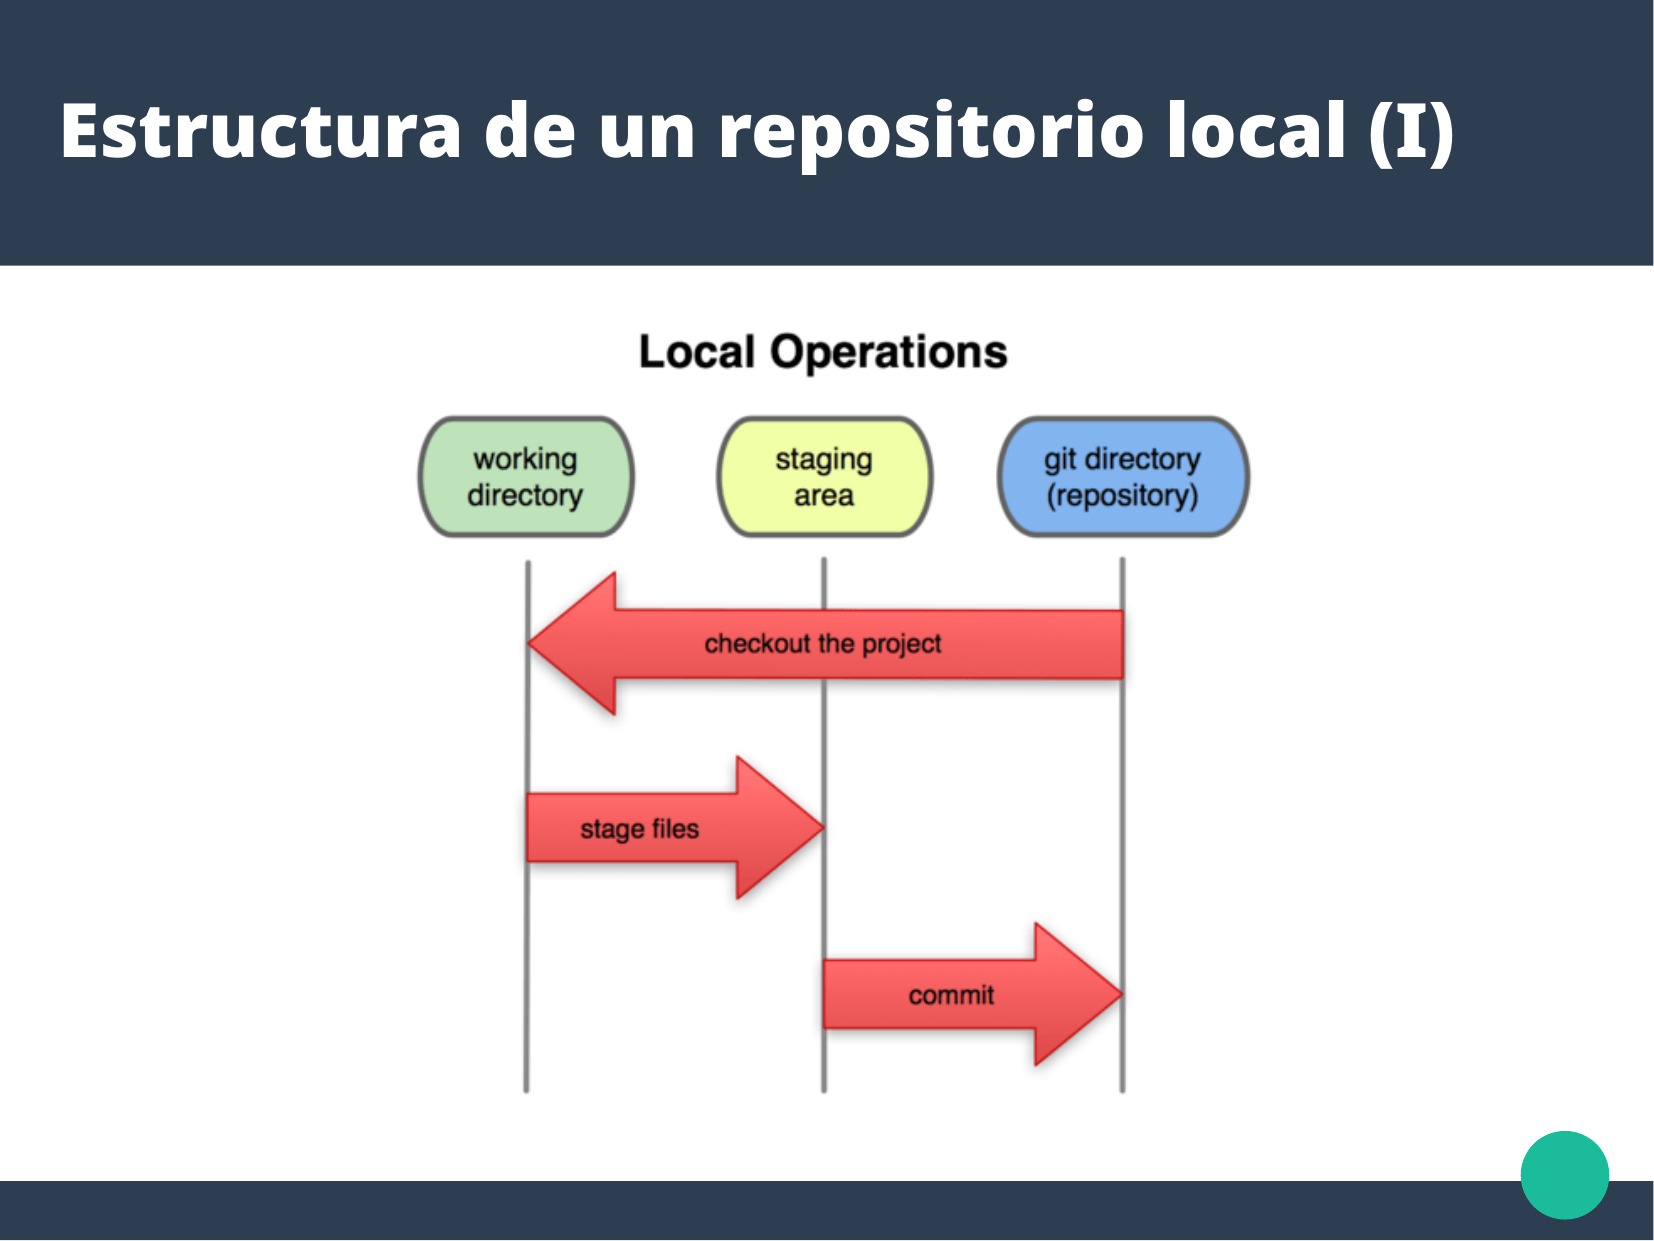

# Estructura de un repositorio local (I)